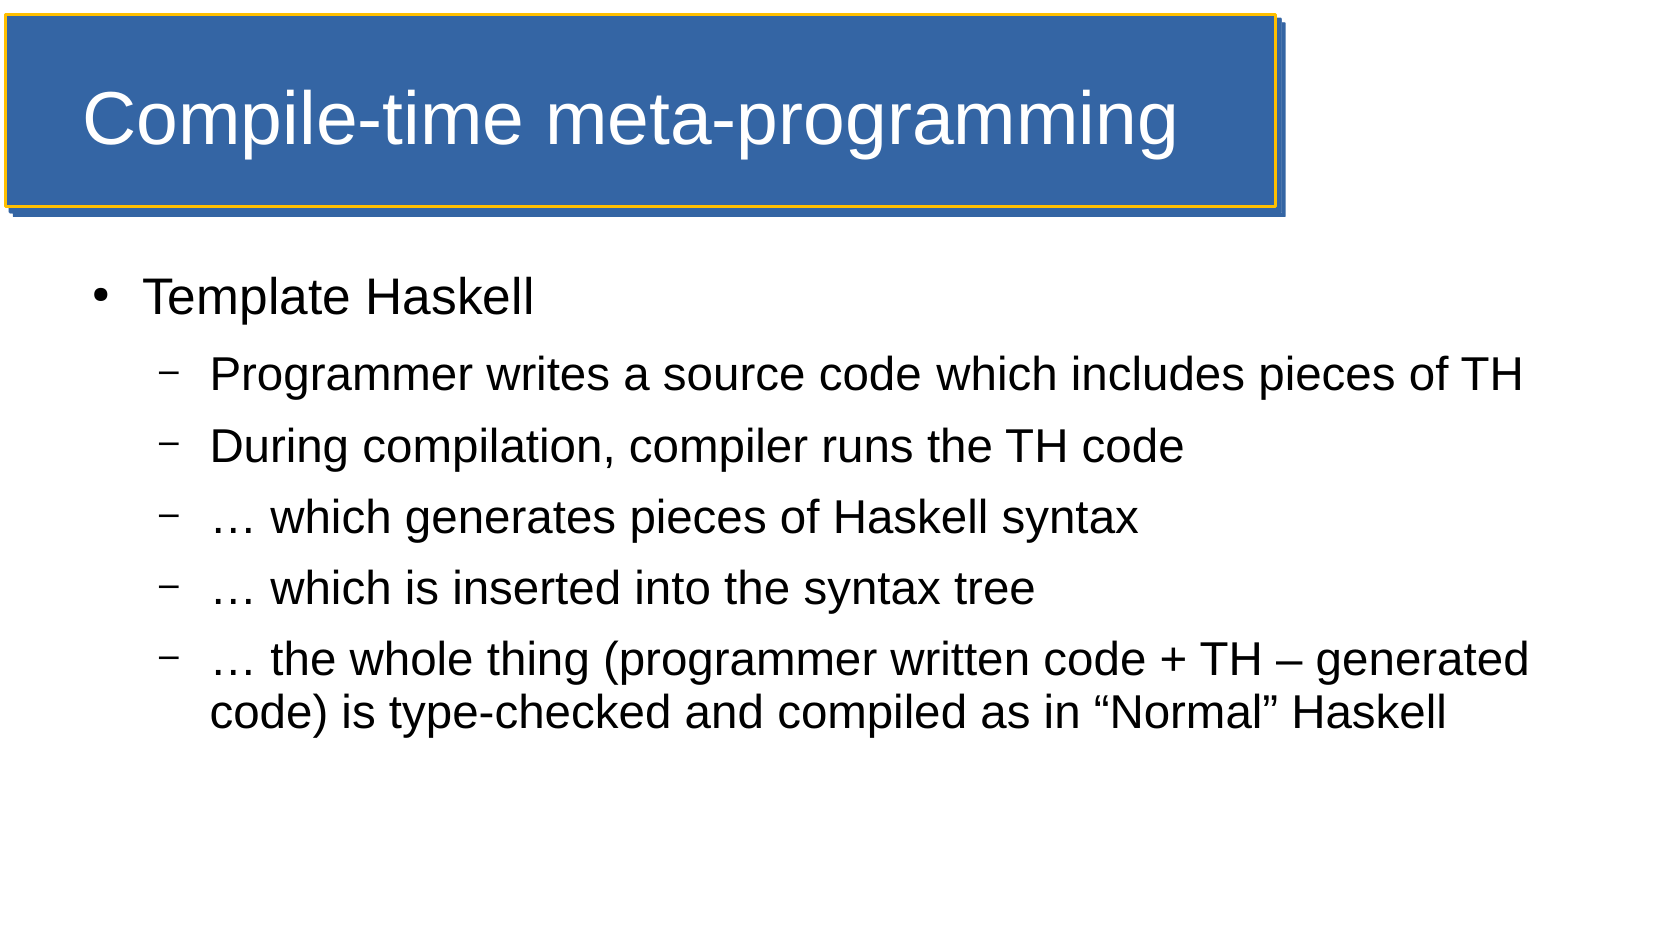

# Compile-time meta-programming
Template Haskell
Programmer writes a source code which includes pieces of TH
During compilation, compiler runs the TH code
… which generates pieces of Haskell syntax
… which is inserted into the syntax tree
… the whole thing (programmer written code + TH – generated code) is type-checked and compiled as in “Normal” Haskell